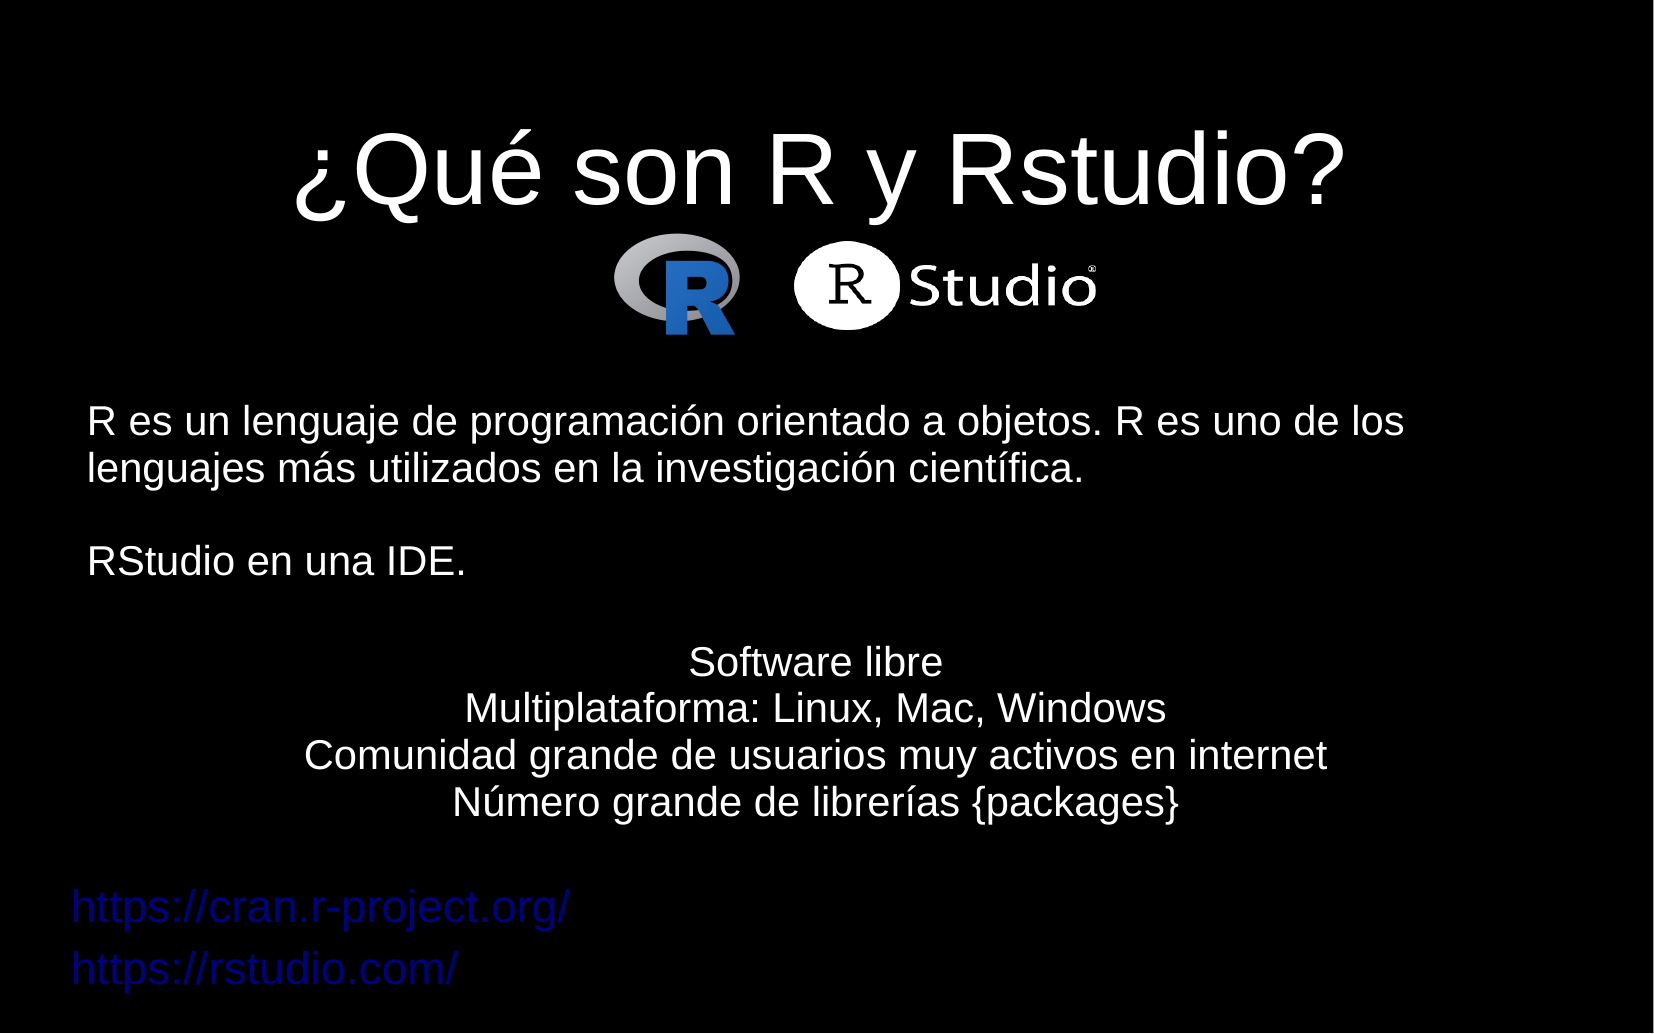

# ¿Qué son R y Rstudio?
R es un lenguaje de programación orientado a objetos. R es uno de los lenguajes más utilizados en la investigación científica.
RStudio en una IDE.
Software libre
Multiplataforma: Linux, Mac, Windows
Comunidad grande de usuarios muy activos en internet
Número grande de librerías {packages}
https://cran.r-project.org/
https://rstudio.com/